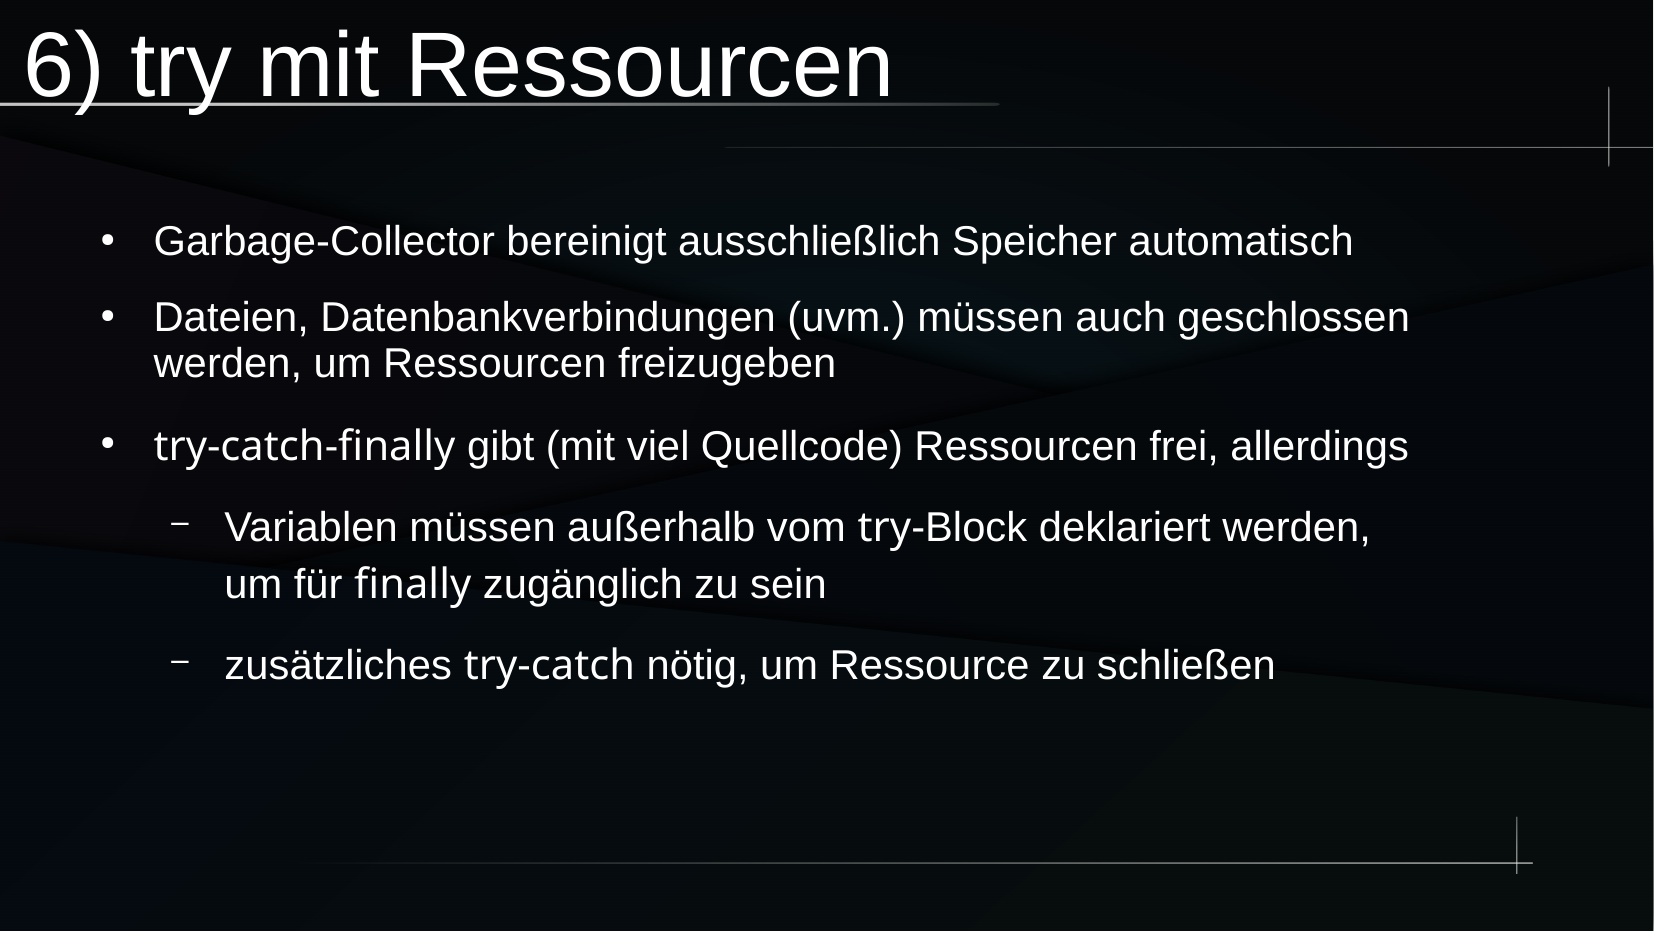

6) try mit Ressourcen
# Garbage-Collector bereinigt ausschließlich Speicher automatisch
Dateien, Datenbankverbindungen (uvm.) müssen auch geschlossen werden, um Ressourcen freizugeben
try-catch-finally gibt (mit viel Quellcode) Ressourcen frei, allerdings
Variablen müssen außerhalb vom try-Block deklariert werden, um für finally zugänglich zu sein
zusätzliches try-catch nötig, um Ressource zu schließen